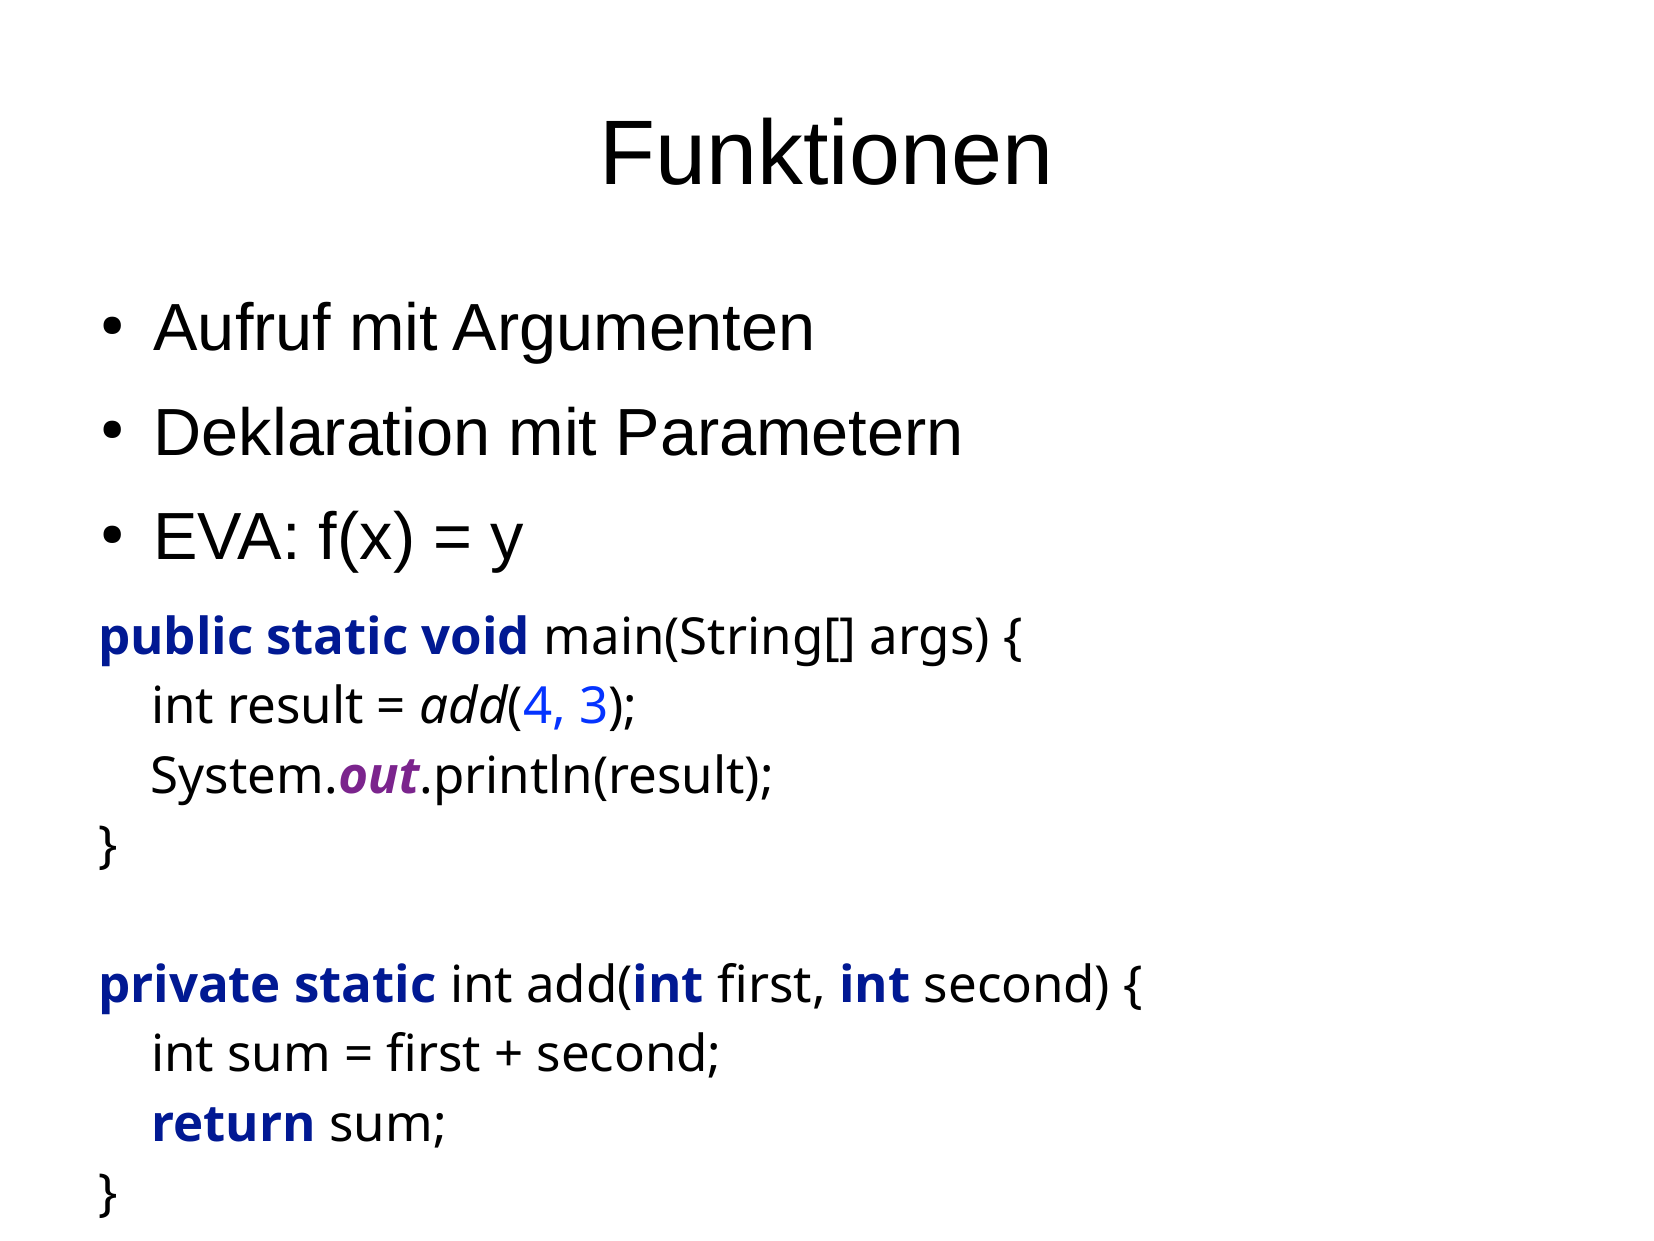

# Funktionen
Aufruf mit Argumenten
Deklaration mit Parametern
EVA: f(x) = y
public static void main(String[] args) {
 int result = add(4, 3);
 System.out.println(result);
}
private static int add(int first, int second) {
 int sum = first + second;
 return sum;
}